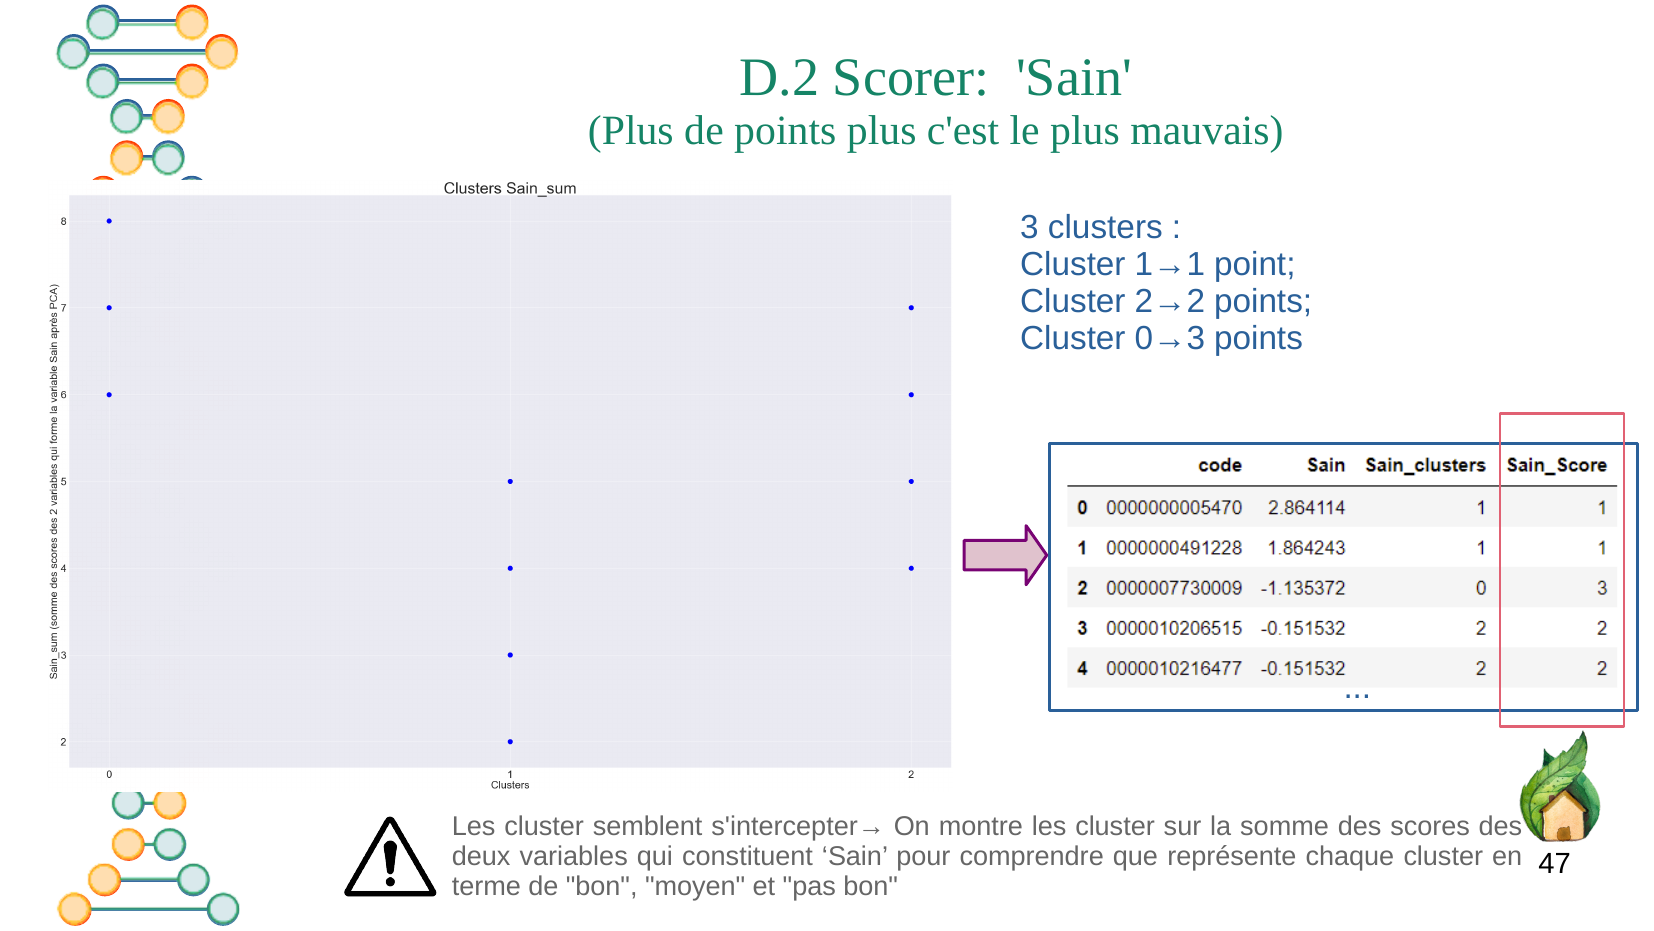

# D.2 Scorer: 'Sain' (Plus de points plus c'est le plus mauvais)
3 clusters :
Cluster 1→1 point;
Cluster 2→2 points;
Cluster 0→3 points
...
Les cluster semblent s'intercepter→ On montre les cluster sur la somme des scores des deux variables qui constituent ‘Sain’ pour comprendre que représente chaque cluster en terme de "bon", "moyen" et "pas bon"
47